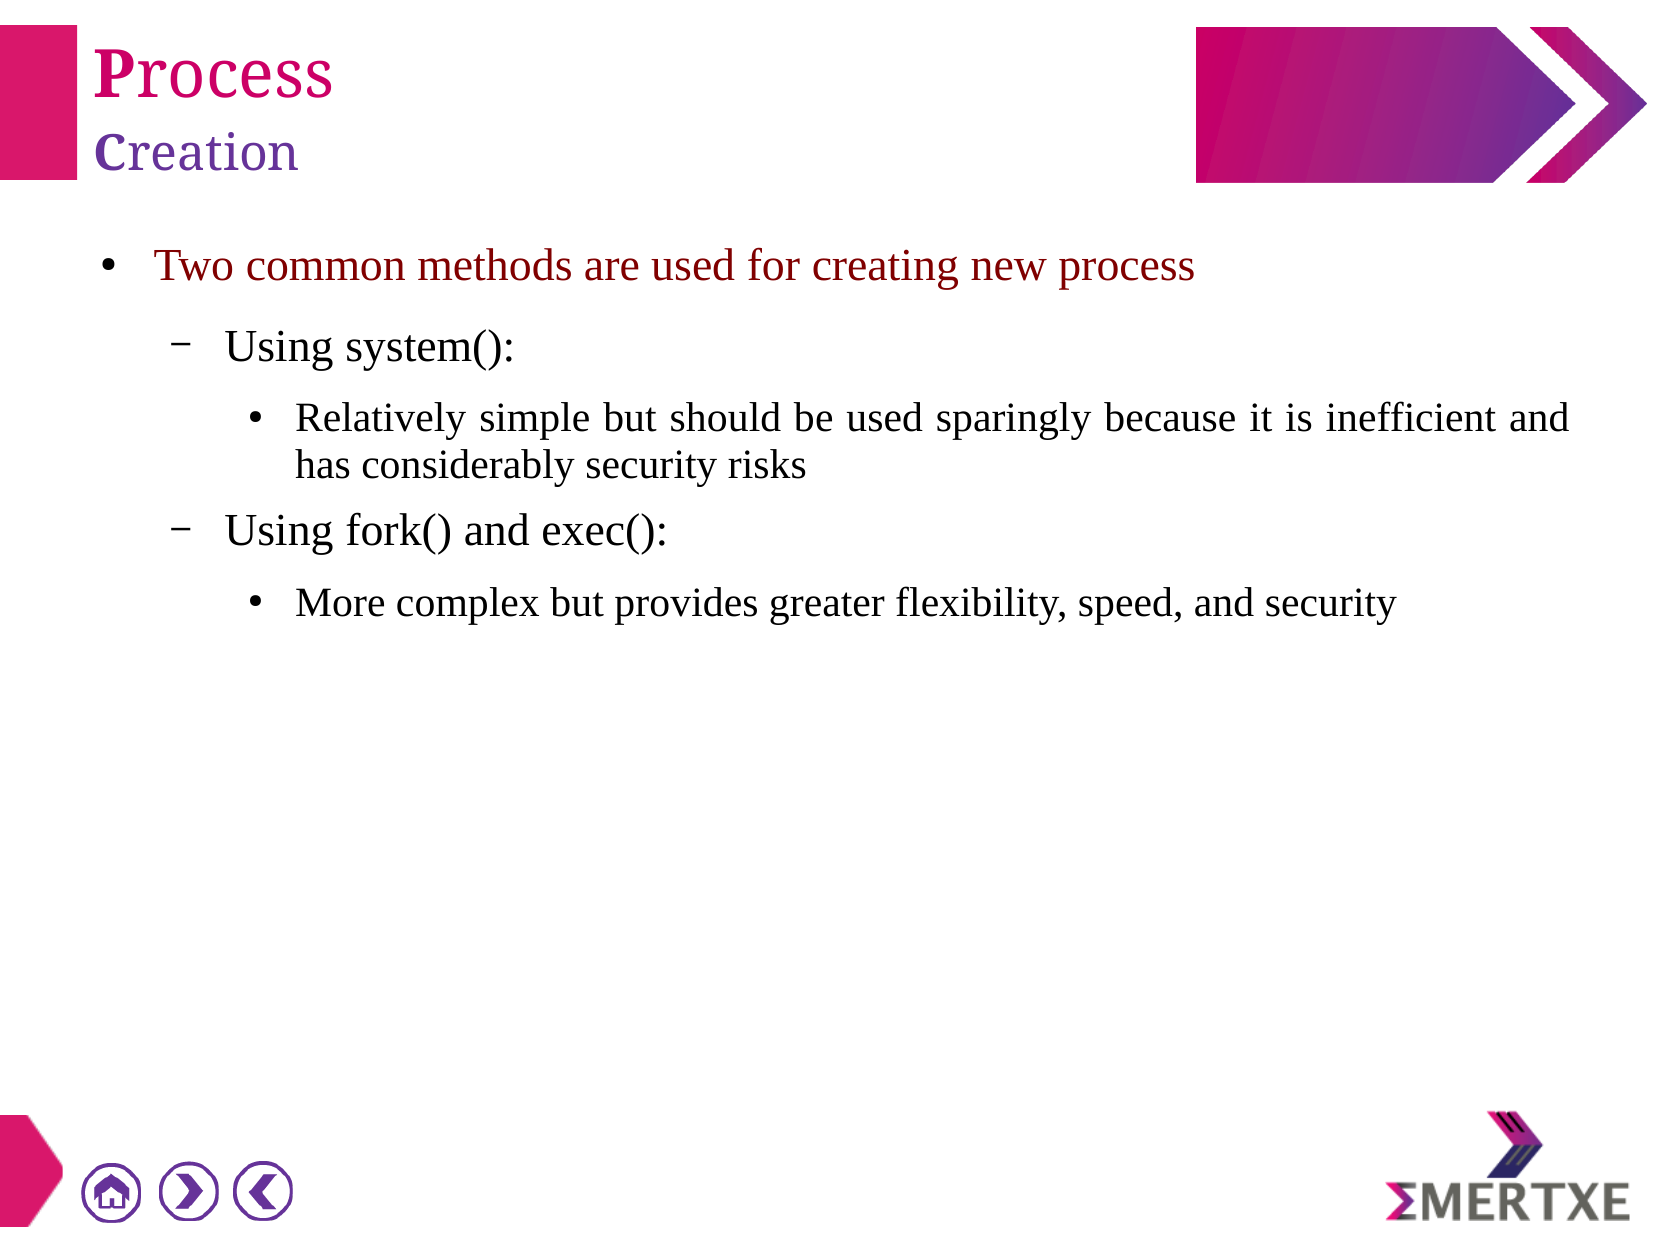

# Process Creation
Two common methods are used for creating new process
Using system():
Relatively simple but should be used sparingly because it is inefficient and has considerably security risks
Using fork() and exec():
More complex but provides greater flexibility, speed, and security